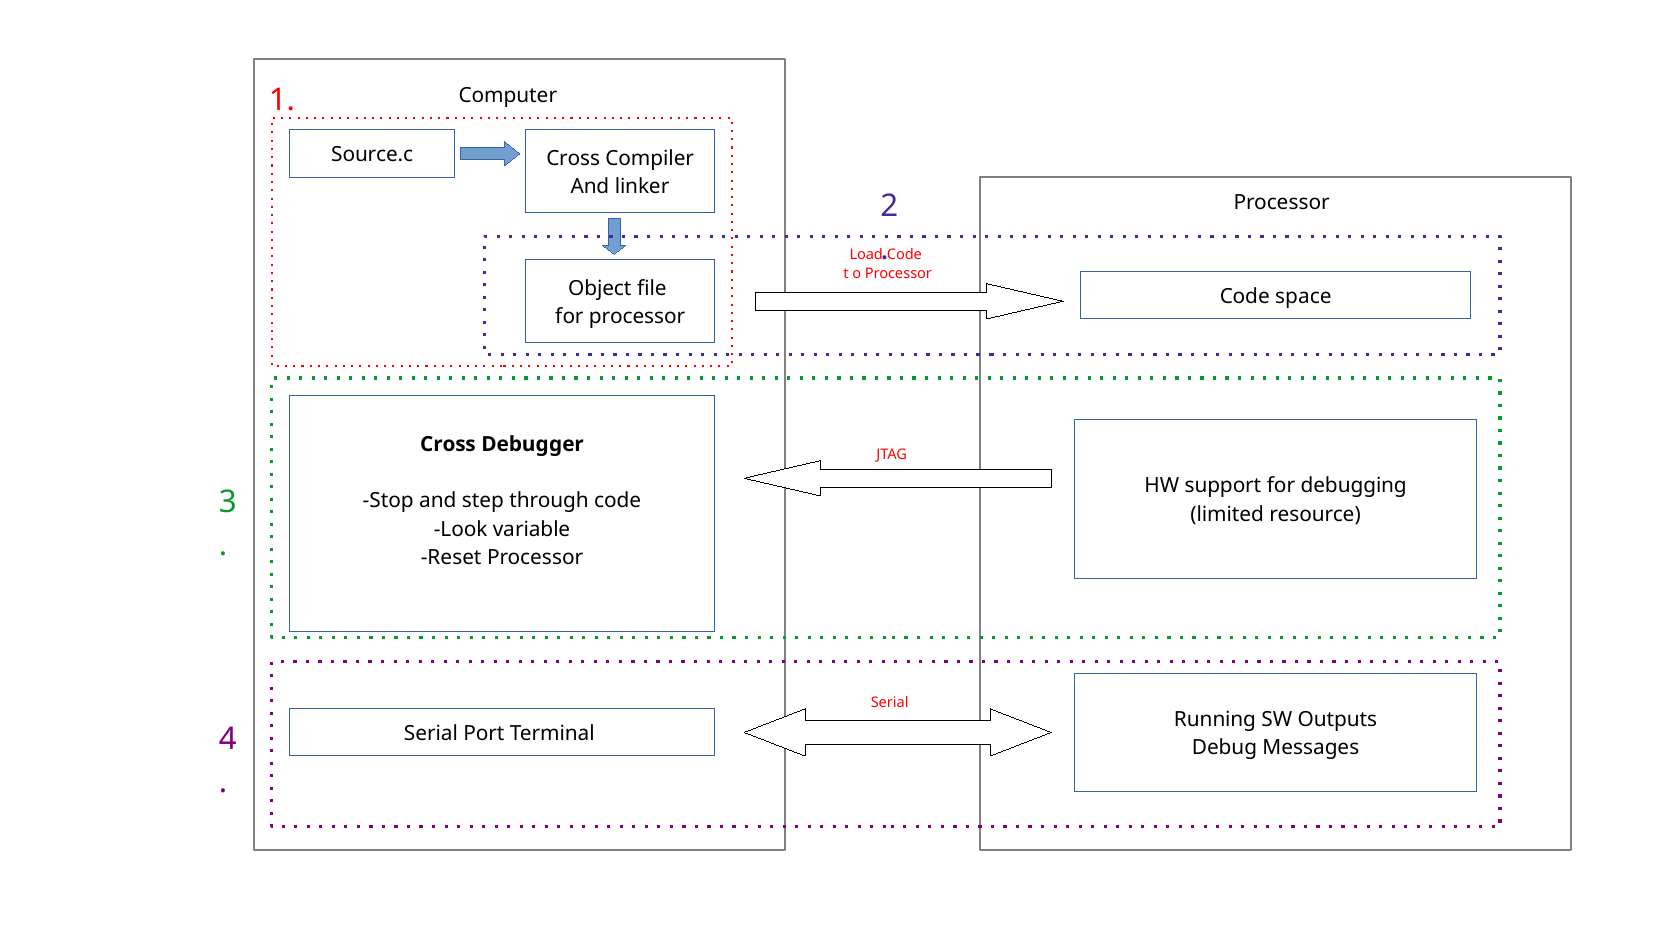

1.
Computer
Source.c
Cross Compiler
And linker
2.
Processor
Load Code
 t o Processor
Object file
for processor
Code space
Cross Debugger
-Stop and step through code
-Look variable
-Reset Processor
HW support for debugging
(limited resource)
JTAG
3.
Running SW Outputs
Debug Messages
Serial
4.
Serial Port Terminal